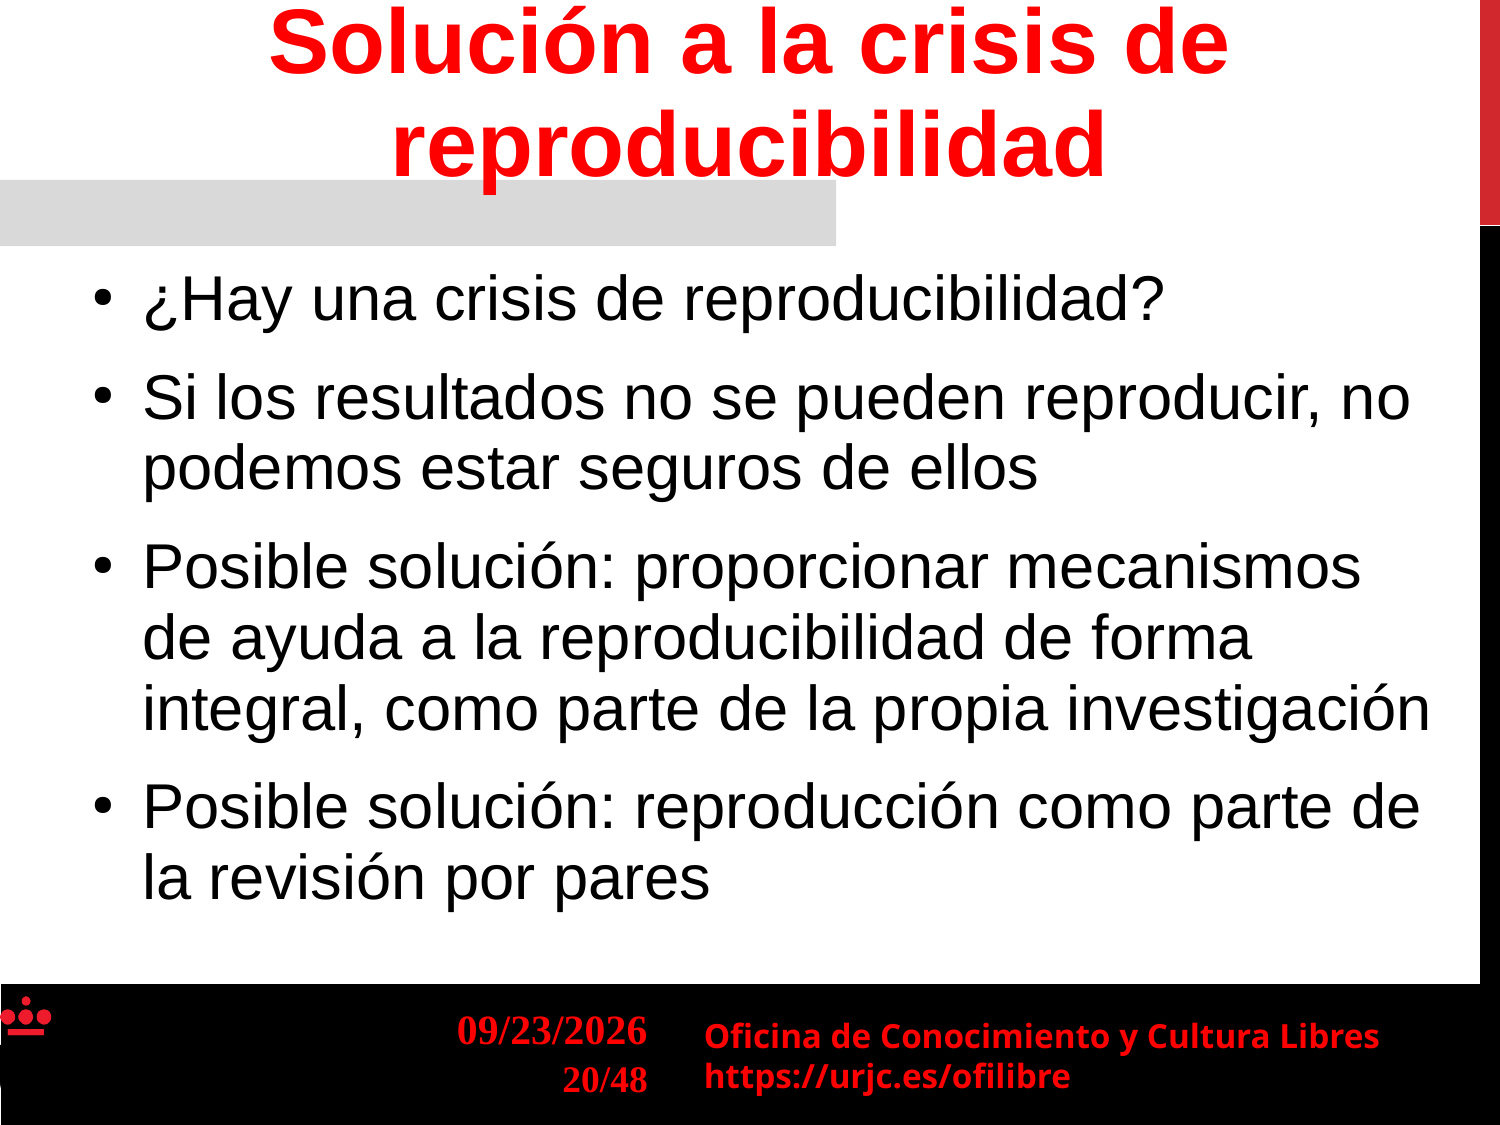

# Solución a la crisis de reproducibilidad
¿Hay una crisis de reproducibilidad?
Si los resultados no se pueden reproducir, no podemos estar seguros de ellos
Posible solución: proporcionar mecanismos de ayuda a la reproducibilidad de forma integral, como parte de la propia investigación
Posible solución: reproducción como parte de la revisión por pares